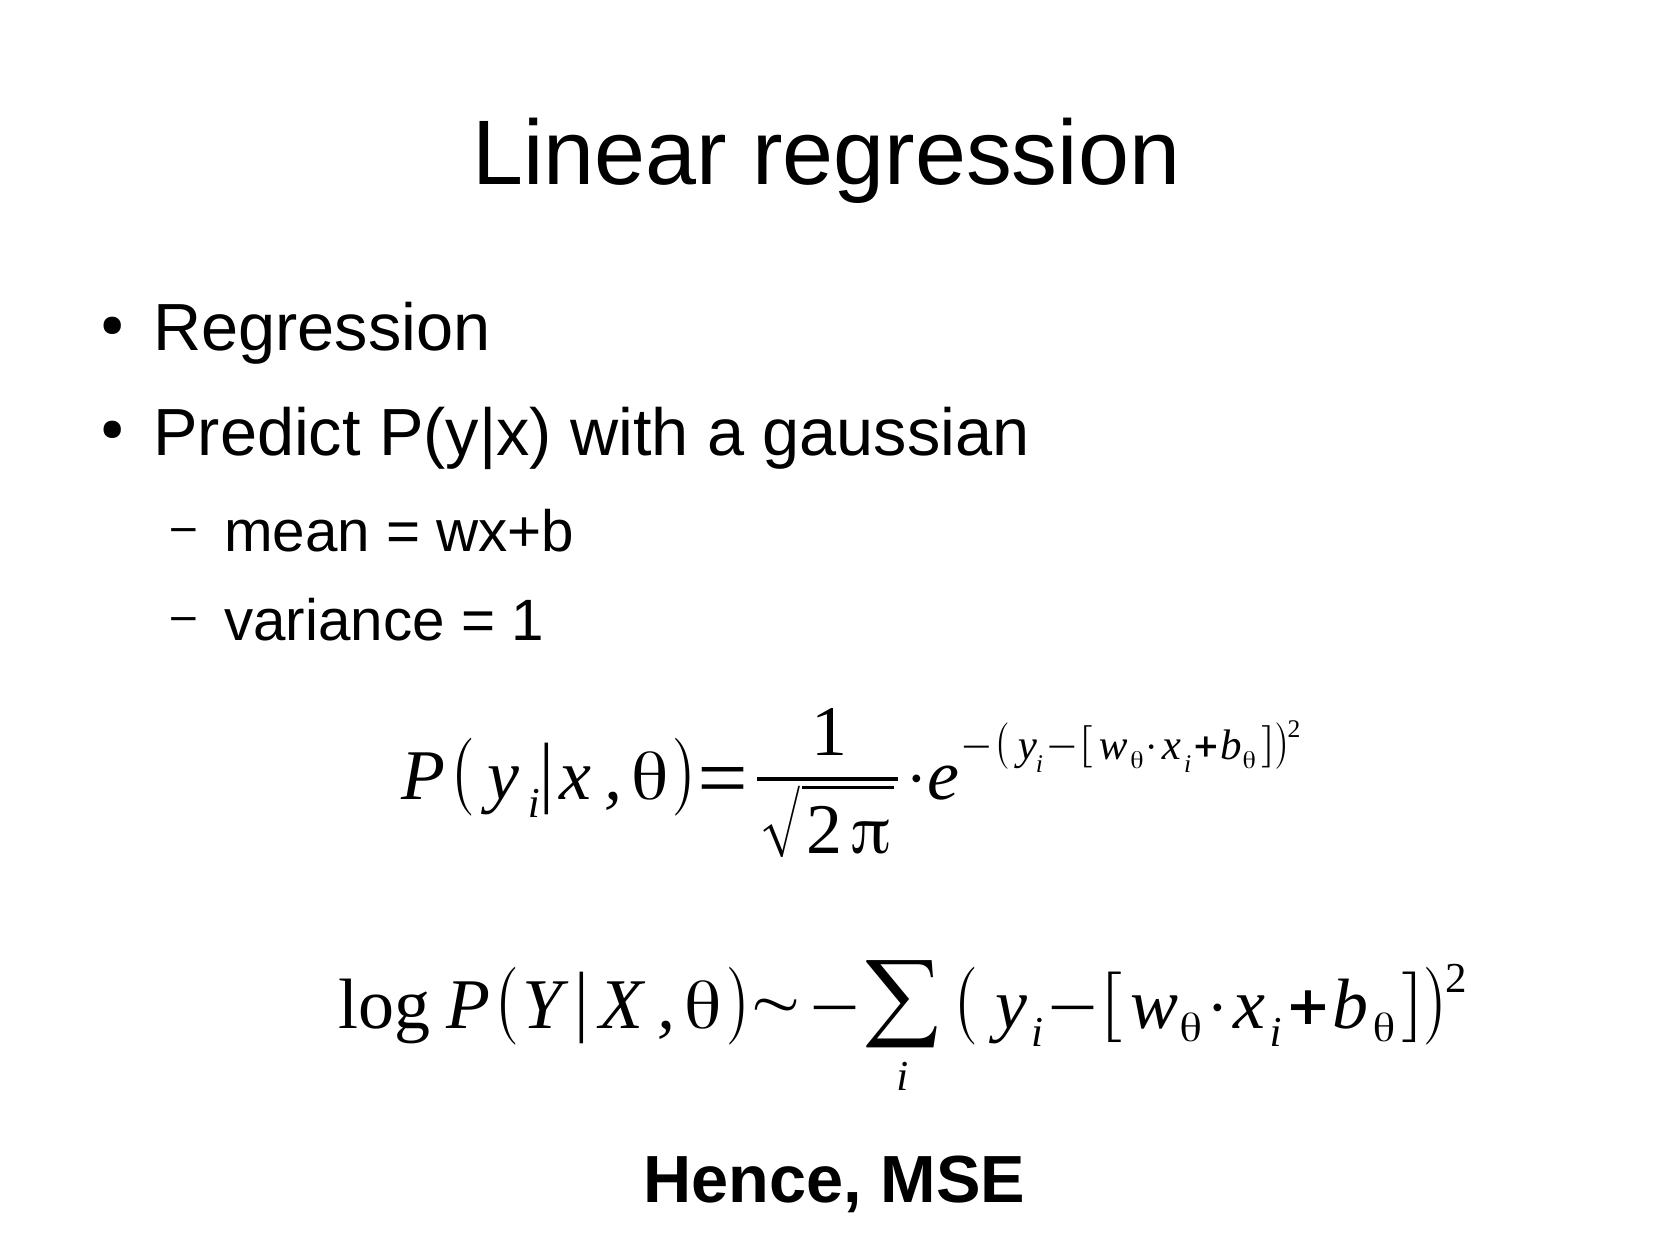

# Linear regression
Regression
Predict P(y|x) with a gaussian
mean = wx+b
variance = 1
Hence, MSE